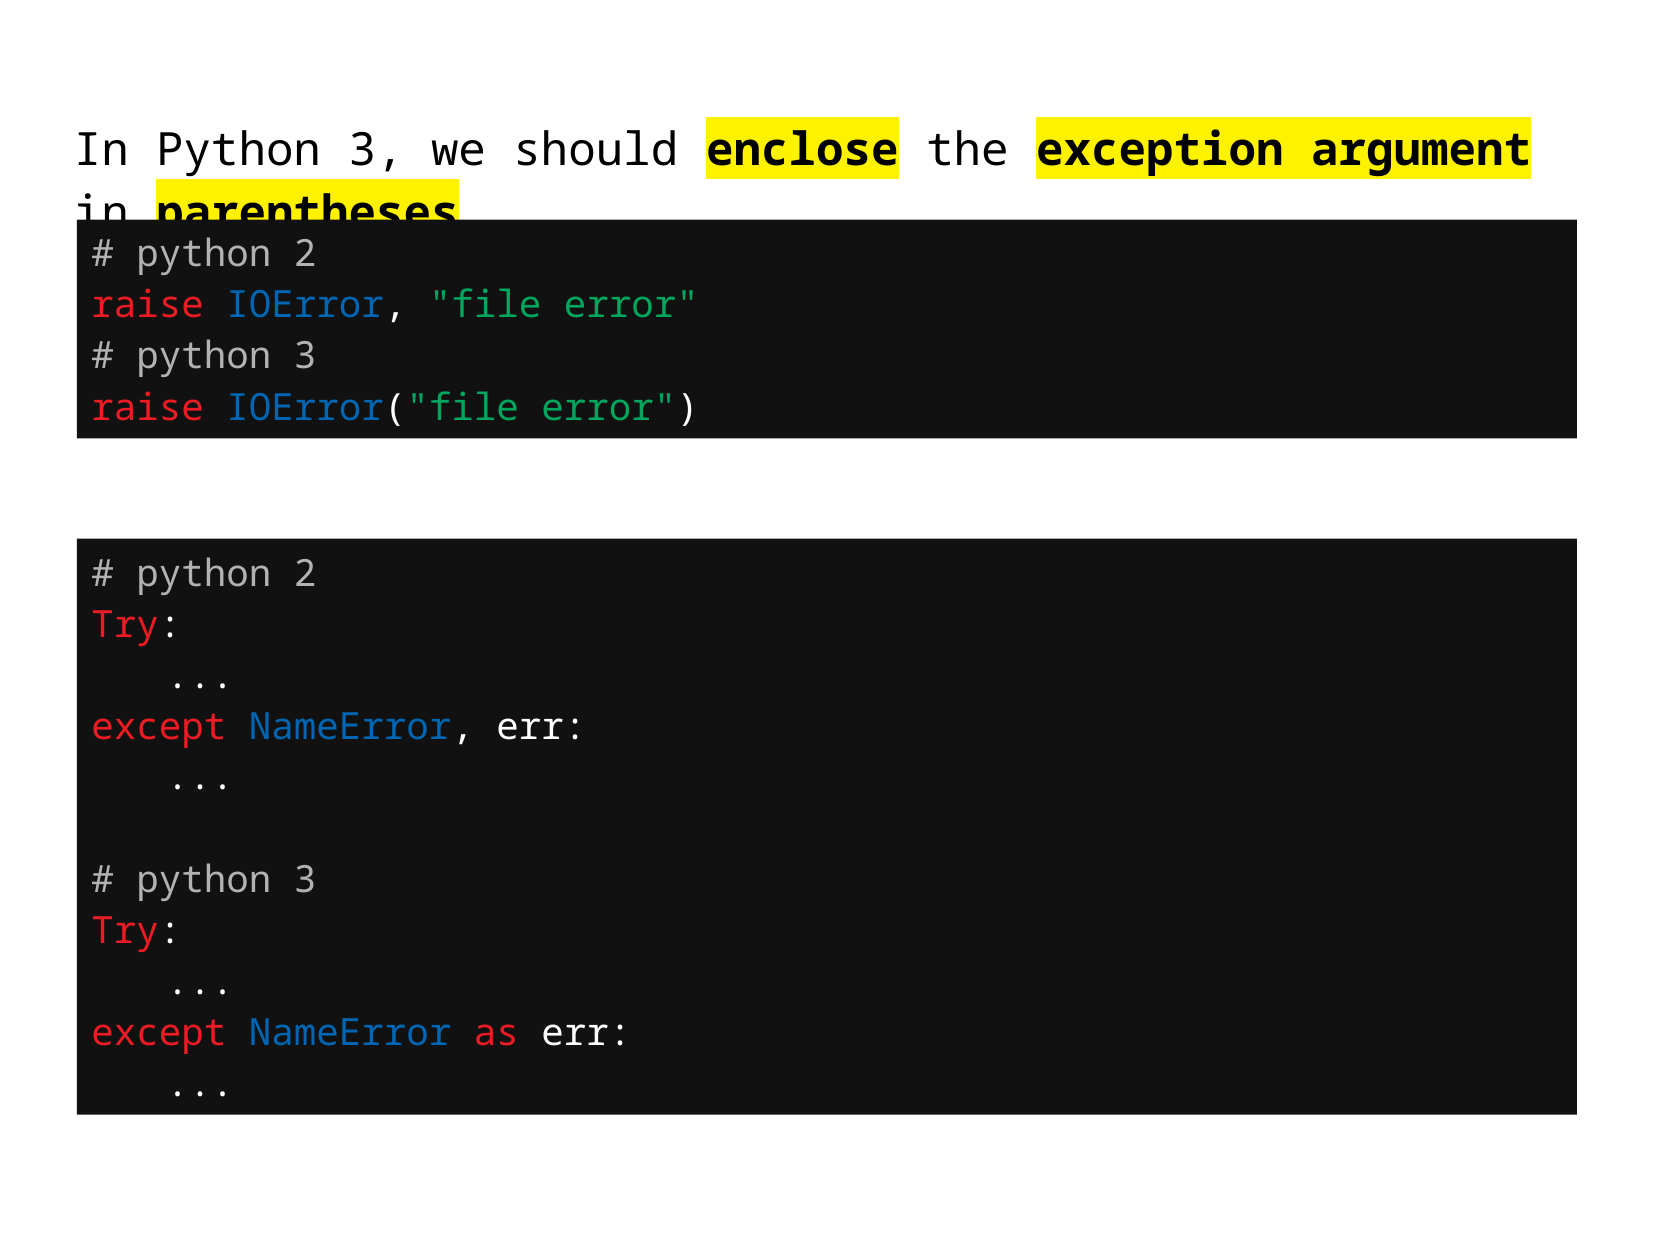

In Python 3, we should enclose the exception argument in parentheses.
In Python 3, we have to use the as keyword now in the handling of exceptions.
The division of two integers returns a float instead of an integer. // can be used to have the old behavior.
# python 2
raise IOError, "file error"
# python 3
raise IOError("file error")
# python 2
Try:
	...
except NameError, err:
	...
# python 3
Try:
	...
except NameError as err:
	...